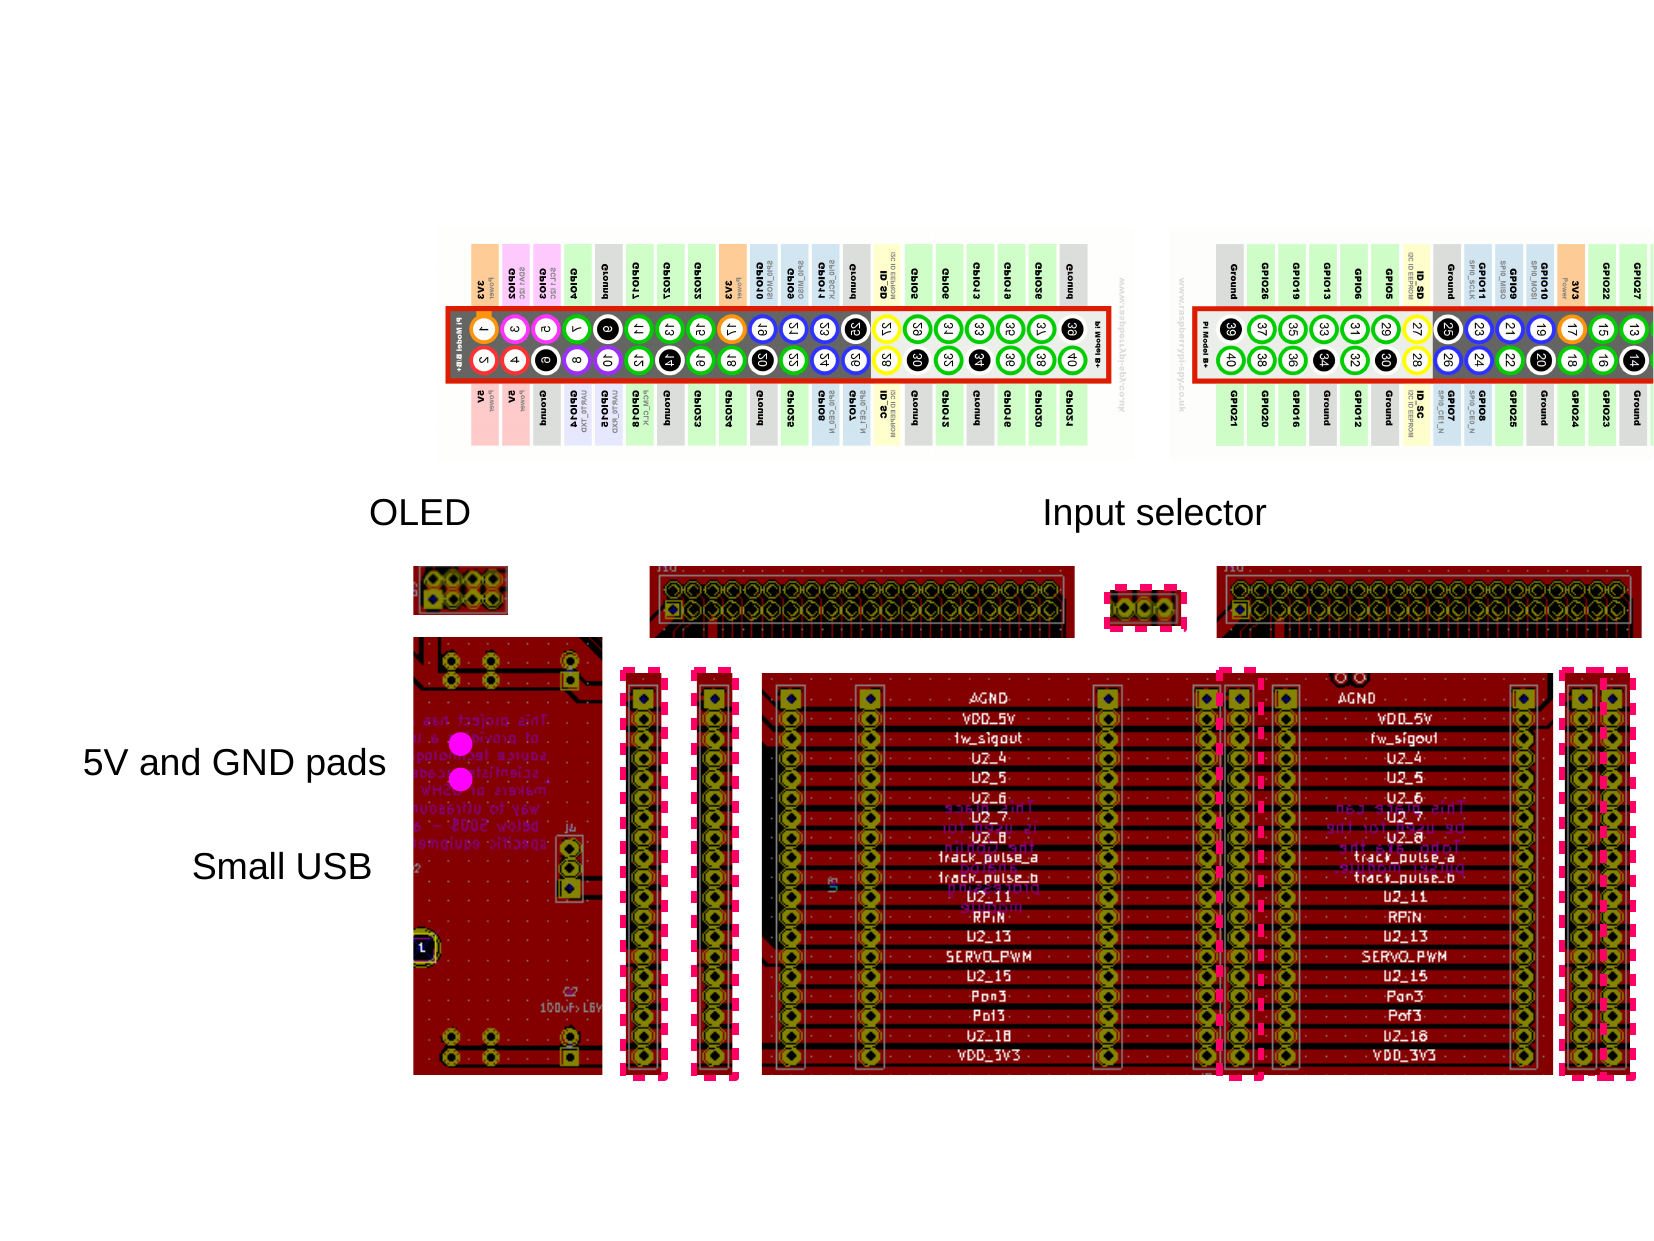

OLED
Input selector
5V and GND pads
Small USB